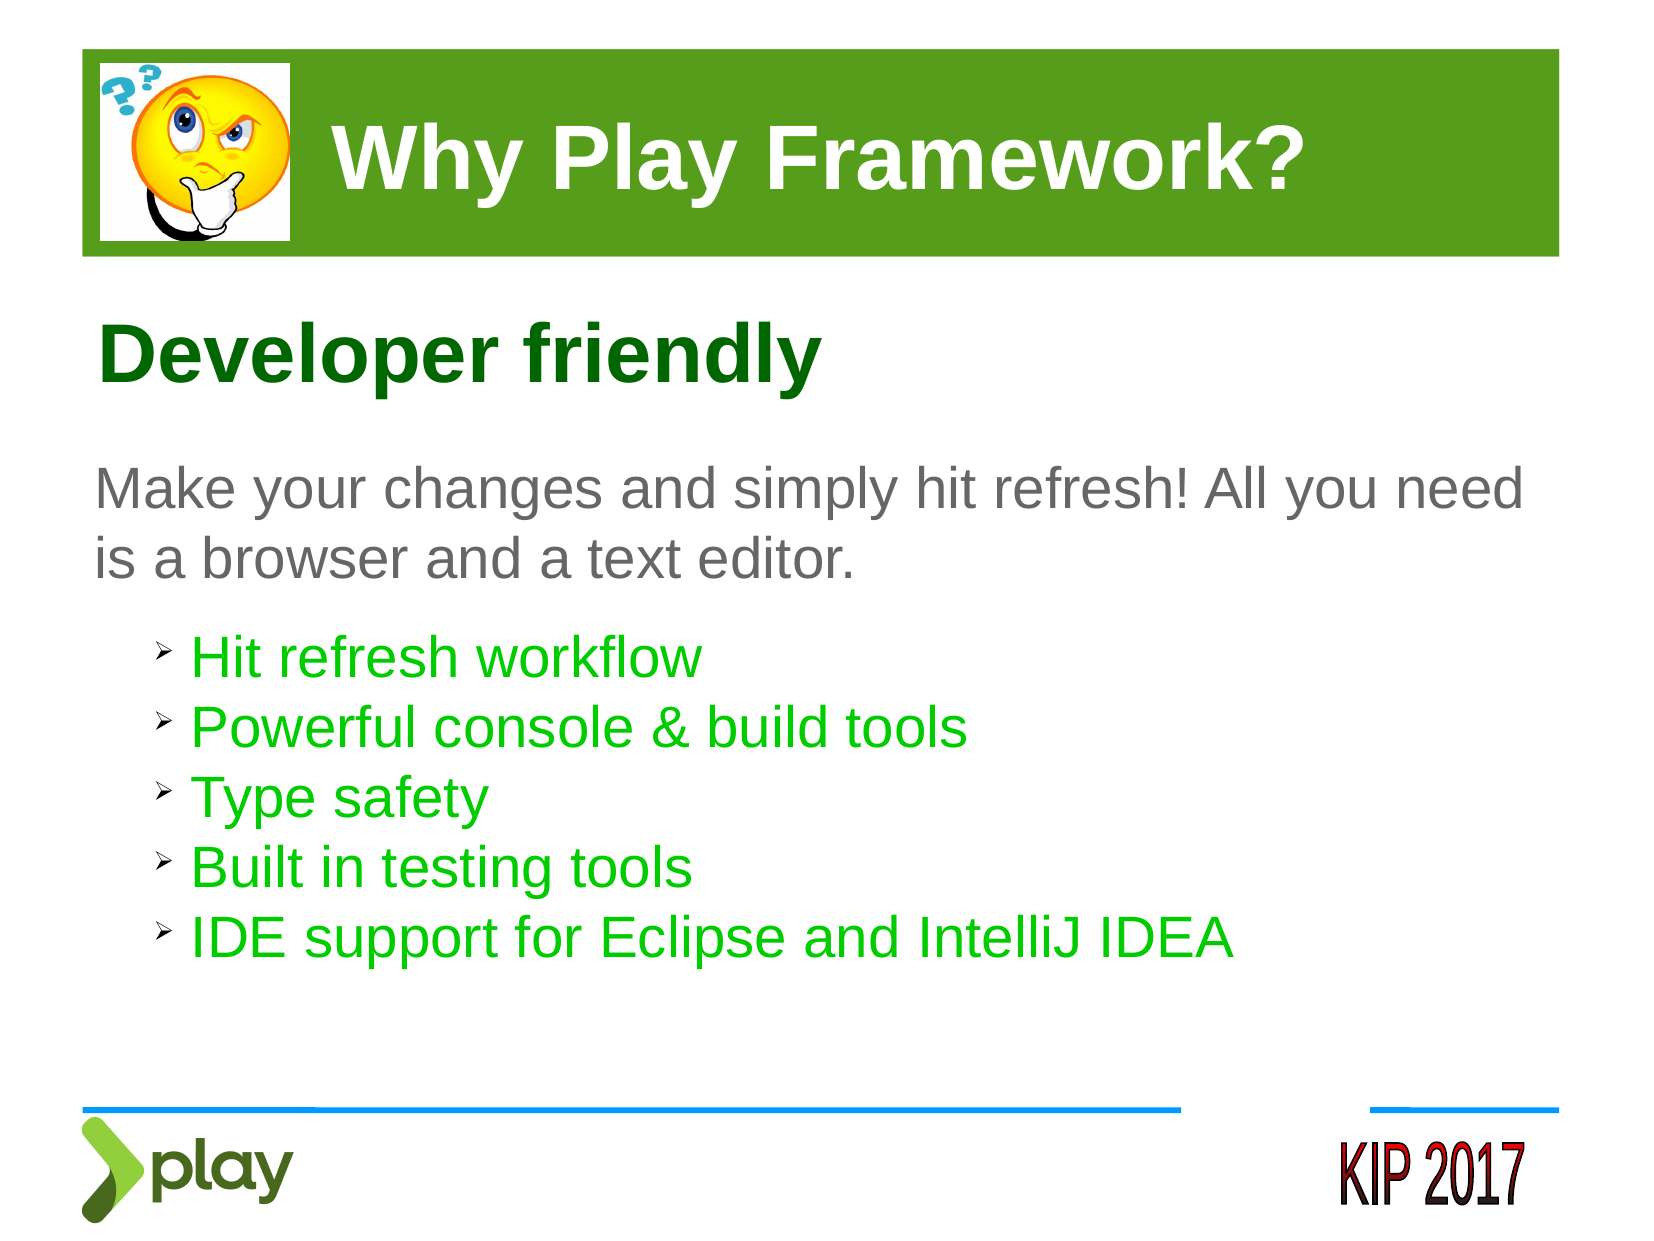

# Introduction to Play
Why Play Framework?
Developer friendly
Make your changes and simply hit refresh! All you need is a browser and a text editor.
 Hit refresh workflow
 Powerful console & build tools
 Type safety
 Built in testing tools
 IDE support for Eclipse and IntelliJ IDEA